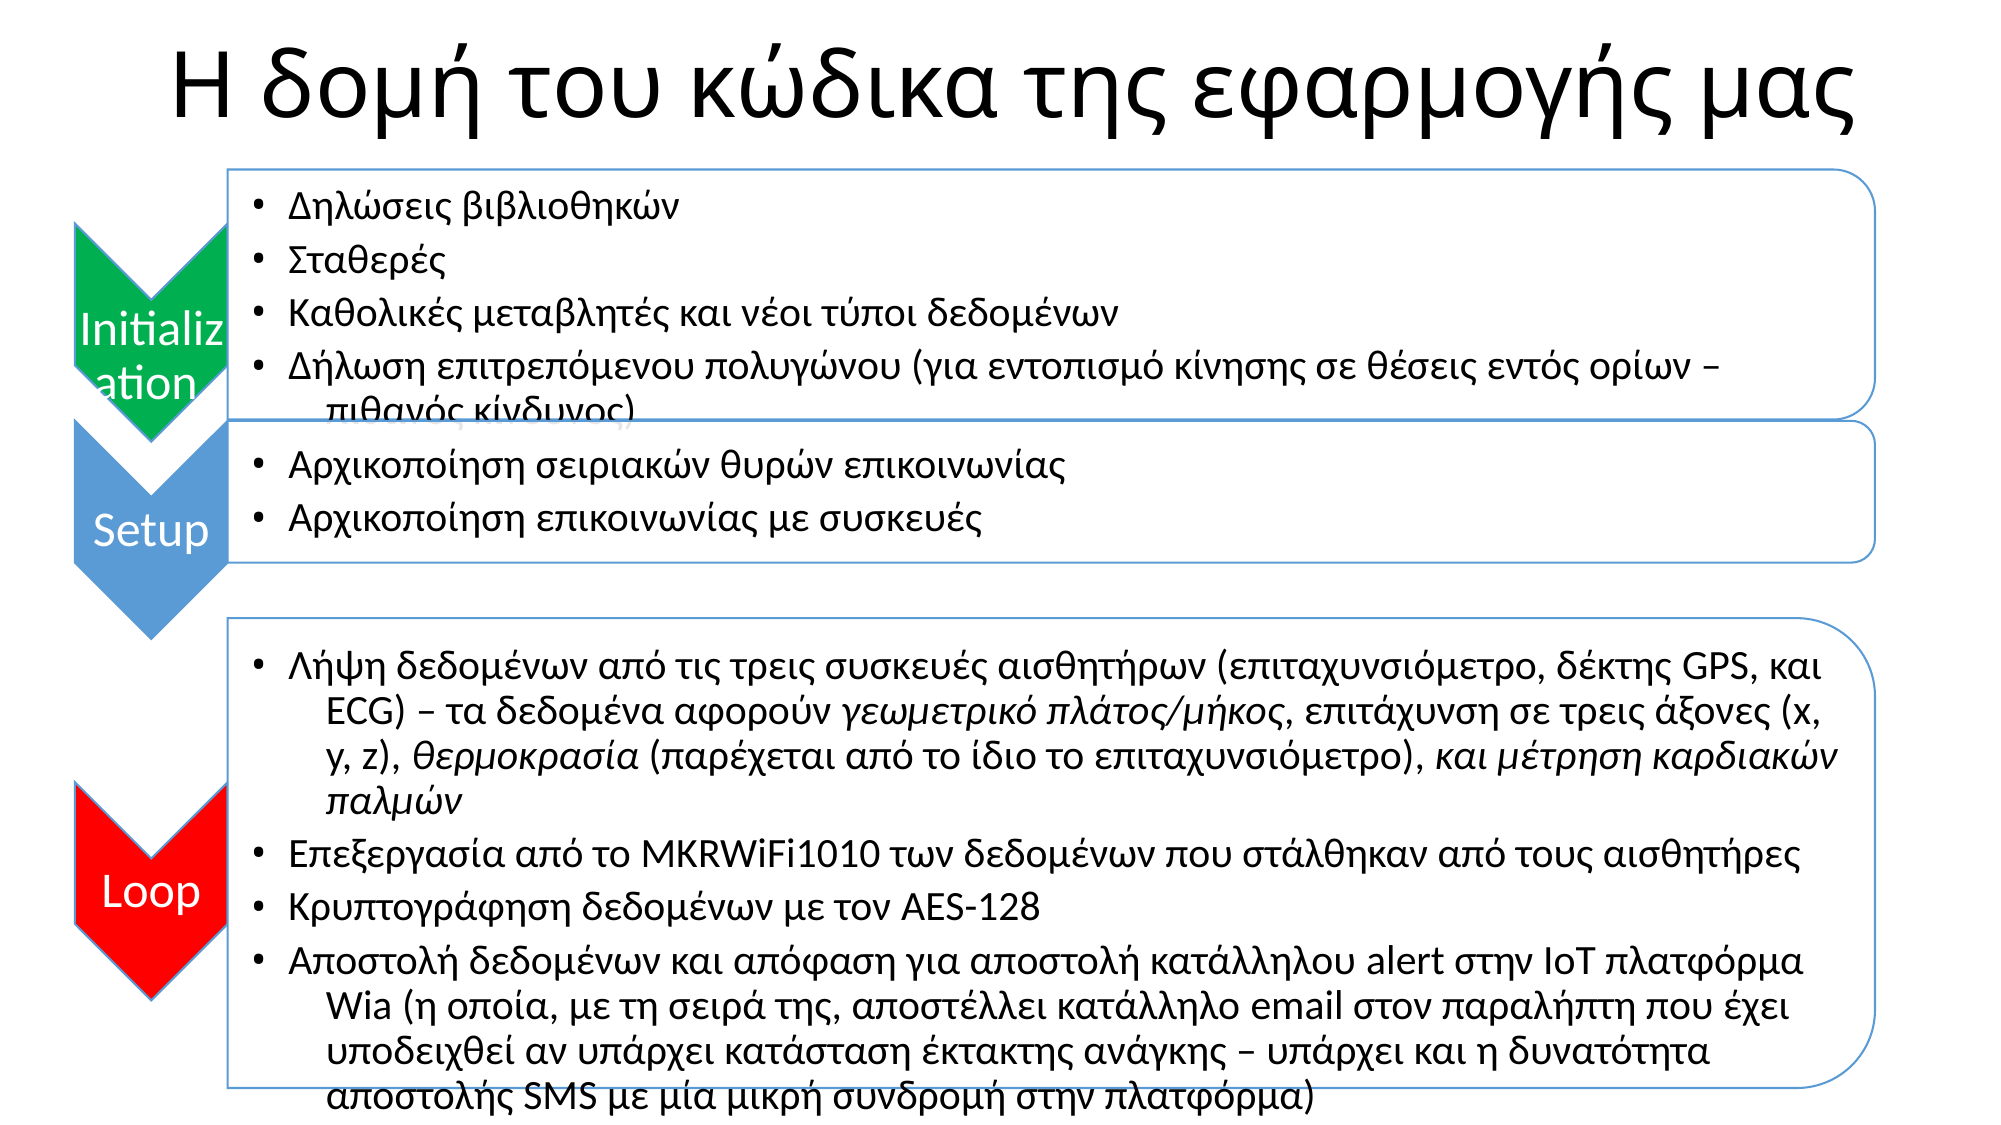

# Η δομή του κώδικα της εφαρμογής μας
Δηλώσεις βιβλιοθηκών
Σταθερές
Καθολικές μεταβλητές και νέοι τύποι δεδομένων
Δήλωση επιτρεπόμενου πολυγώνου (για εντοπισμό κίνησης σε θέσεις εντός ορίων – πιθανός κίνδυνος)
Initialization
Setup
Αρχικοποίηση σειριακών θυρών επικοινωνίας
Αρχικοποίηση επικοινωνίας με συσκευές
Λήψη δεδομένων από τις τρεις συσκευές αισθητήρων (επιταχυνσιόμετρο, δέκτης GPS, και ECG) – τα δεδομένα αφορούν γεωμετρικό πλάτος/μήκος, επιτάχυνση σε τρεις άξονες (x, y, z), θερμοκρασία (παρέχεται από το ίδιο το επιταχυνσιόμετρο), και μέτρηση καρδιακών παλμών
Επεξεργασία από το MKRWiFi1010 των δεδομένων που στάλθηκαν από τους αισθητήρες
Κρυπτογράφηση δεδομένων με τον AES-128
Αποστολή δεδομένων και απόφαση για αποστολή κατάλληλου alert στην IoT πλατφόρμα Wia (η οποία, με τη σειρά της, αποστέλλει κατάλληλο email στον παραλήπτη που έχει υποδειχθεί αν υπάρχει κατάσταση έκτακτης ανάγκης – υπάρχει και η δυνατότητα αποστολής SMS με μία μικρή συνδρομή στην πλατφόρμα)
Loop